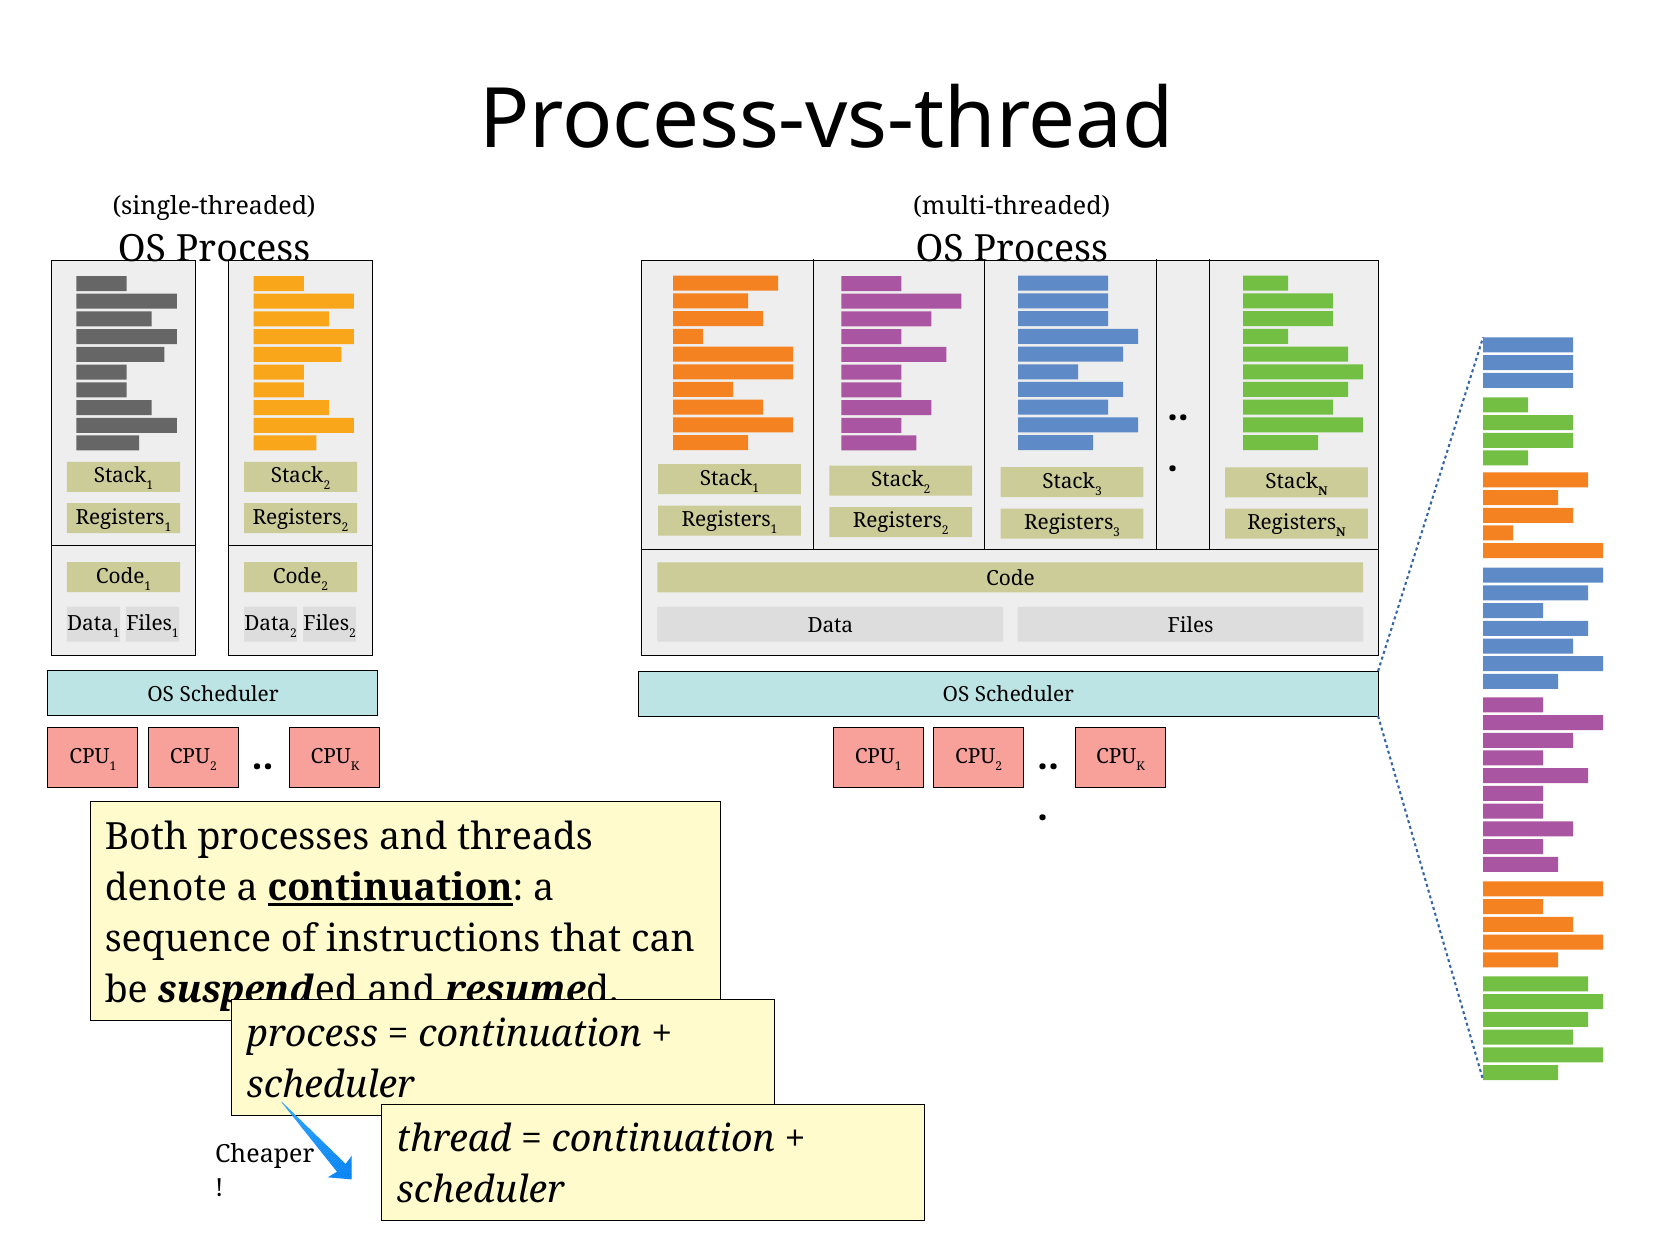

# Process-vs-thread
(single-threaded)
OS Process
Stack1
Stack2
Registers1
Registers2
Code1
Code2
Data1
Files1
Data2
Files2
OS Scheduler
...
CPU1
CPU2
CPUK
(multi-threaded)
OS Process
...
Stack1
Stack2
Stack3
StackN
Registers1
Registers2
Registers3
RegistersN
Code
Data
Files
OS Scheduler
...
CPU1
CPU2
CPUK
Both processes and threads denote a continuation: a sequence of instructions that can be suspended and resumed.
process = continuation + scheduler
thread = continuation + scheduler
Cheaper!